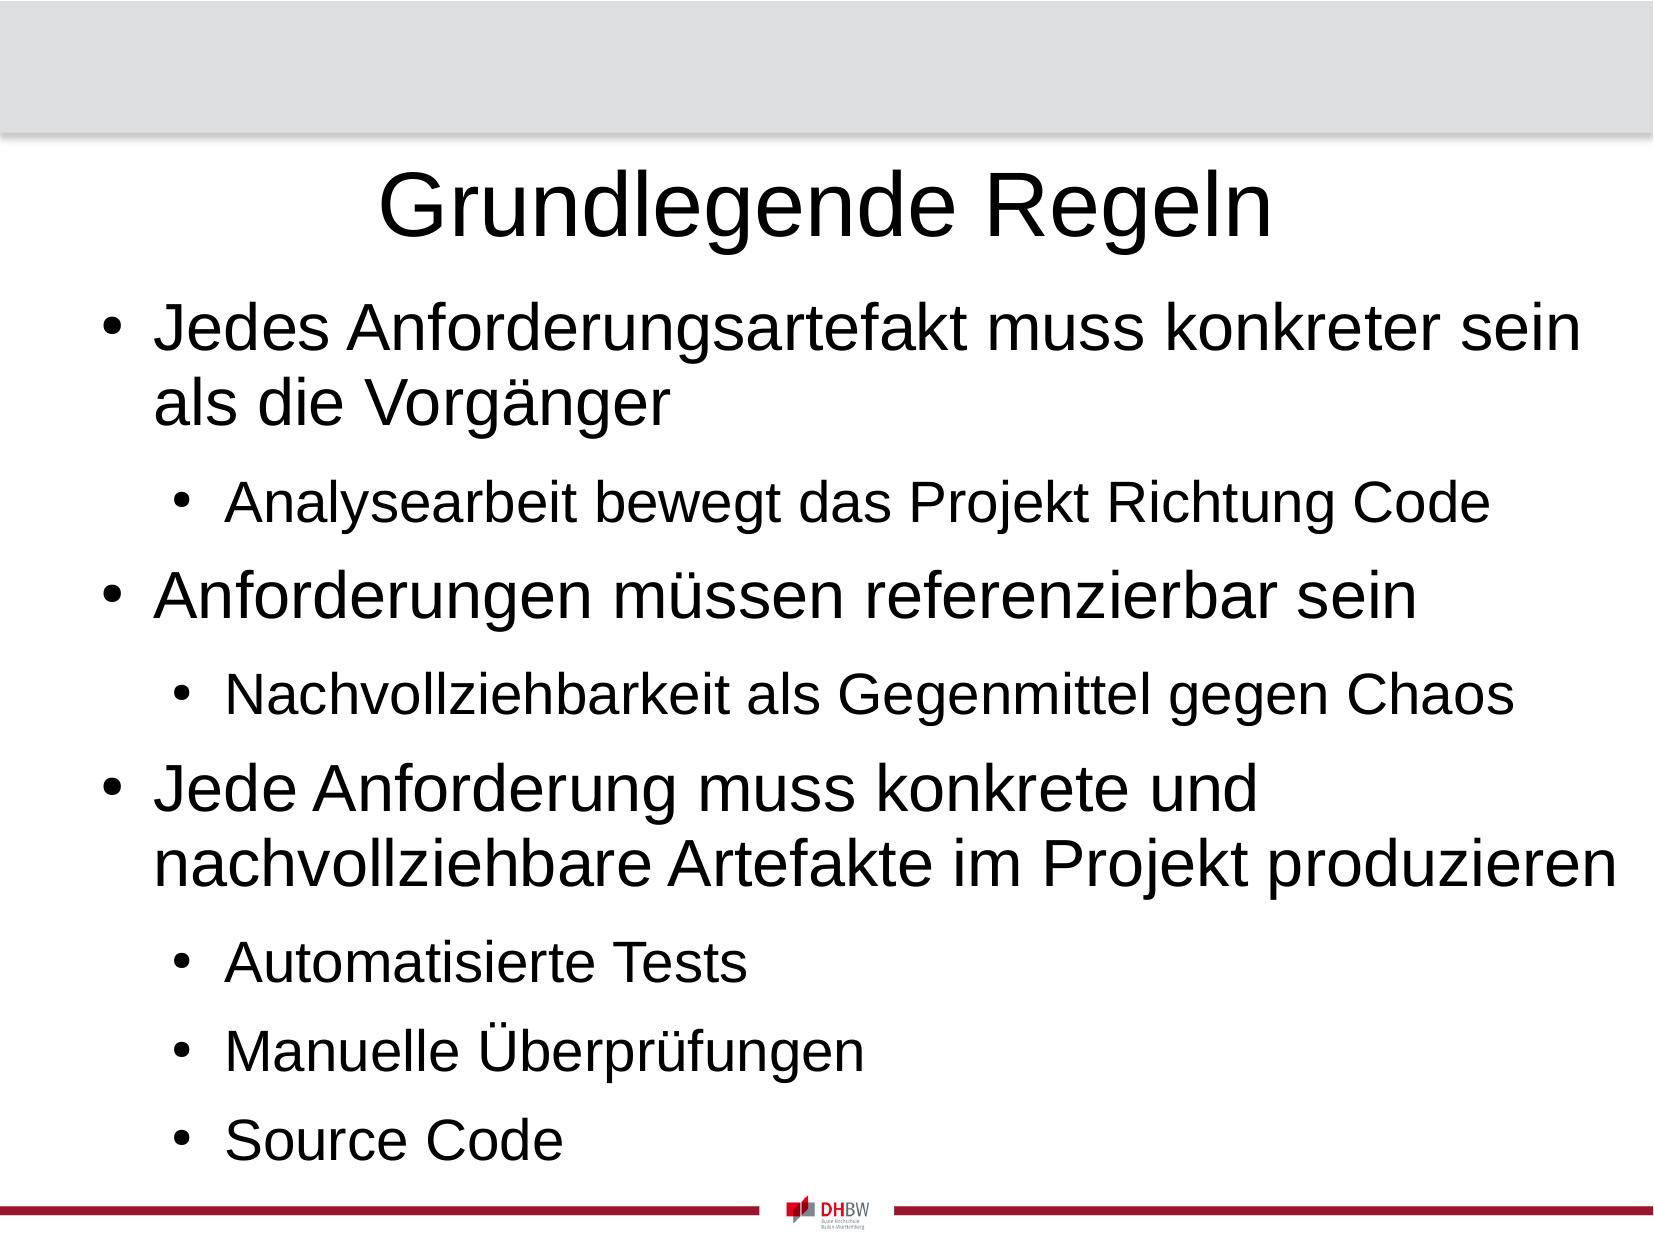

# Grundlegende Regeln
Jedes Anforderungsartefakt muss konkreter sein als die Vorgänger
Analysearbeit bewegt das Projekt Richtung Code
Anforderungen müssen referenzierbar sein
Nachvollziehbarkeit als Gegenmittel gegen Chaos
Jede Anforderung muss konkrete und nachvollziehbare Artefakte im Projekt produzieren
Automatisierte Tests
Manuelle Überprüfungen
Source Code